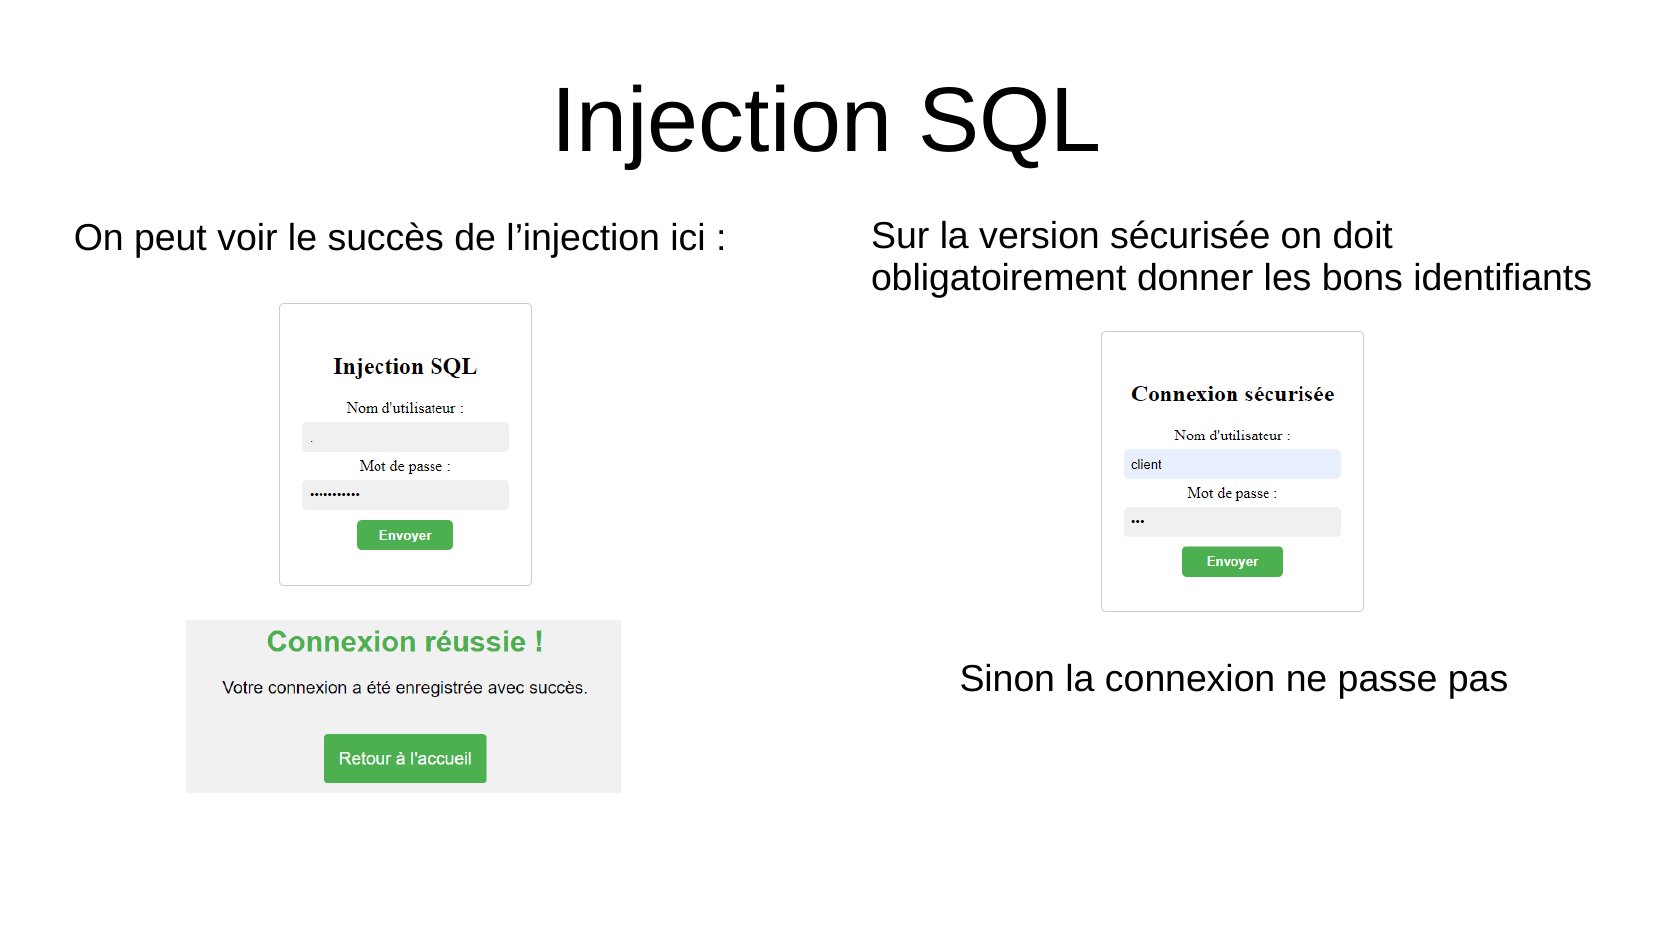

# Injection SQL
Sur la version sécurisée on doit obligatoirement donner les bons identifiants
On peut voir le succès de l’injection ici :
Sinon la connexion ne passe pas